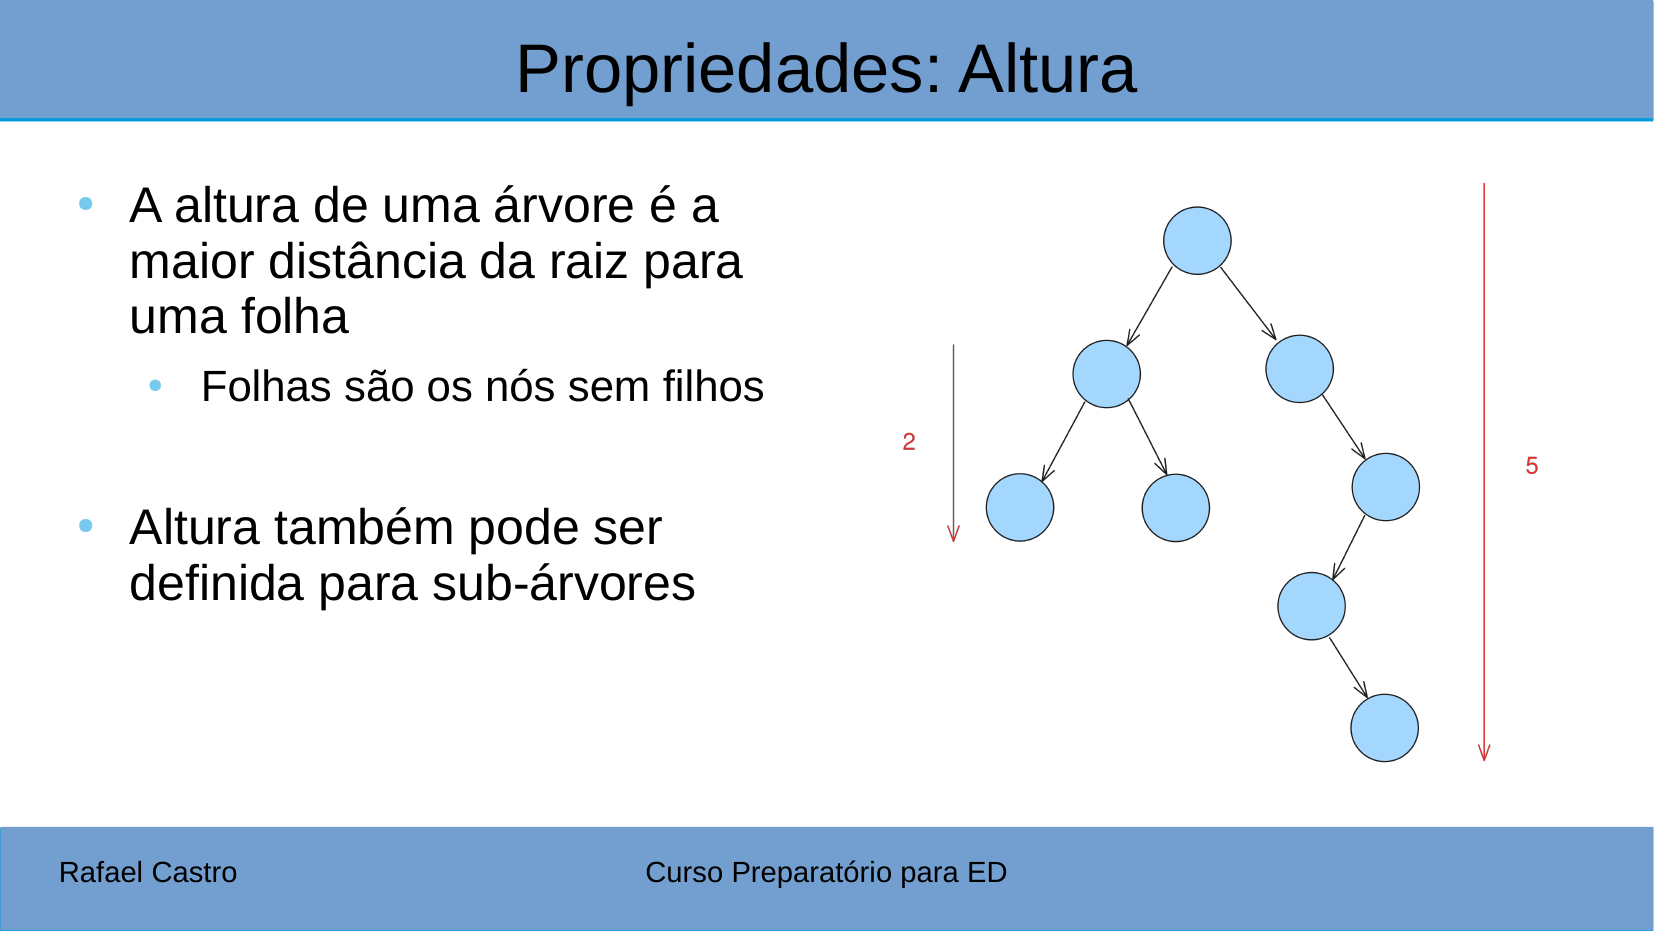

# Propriedades: Altura
A altura de uma árvore é a maior distância da raiz para uma folha
Folhas são os nós sem filhos
Altura também pode ser definida para sub-árvores
Curso Preparatório para ED